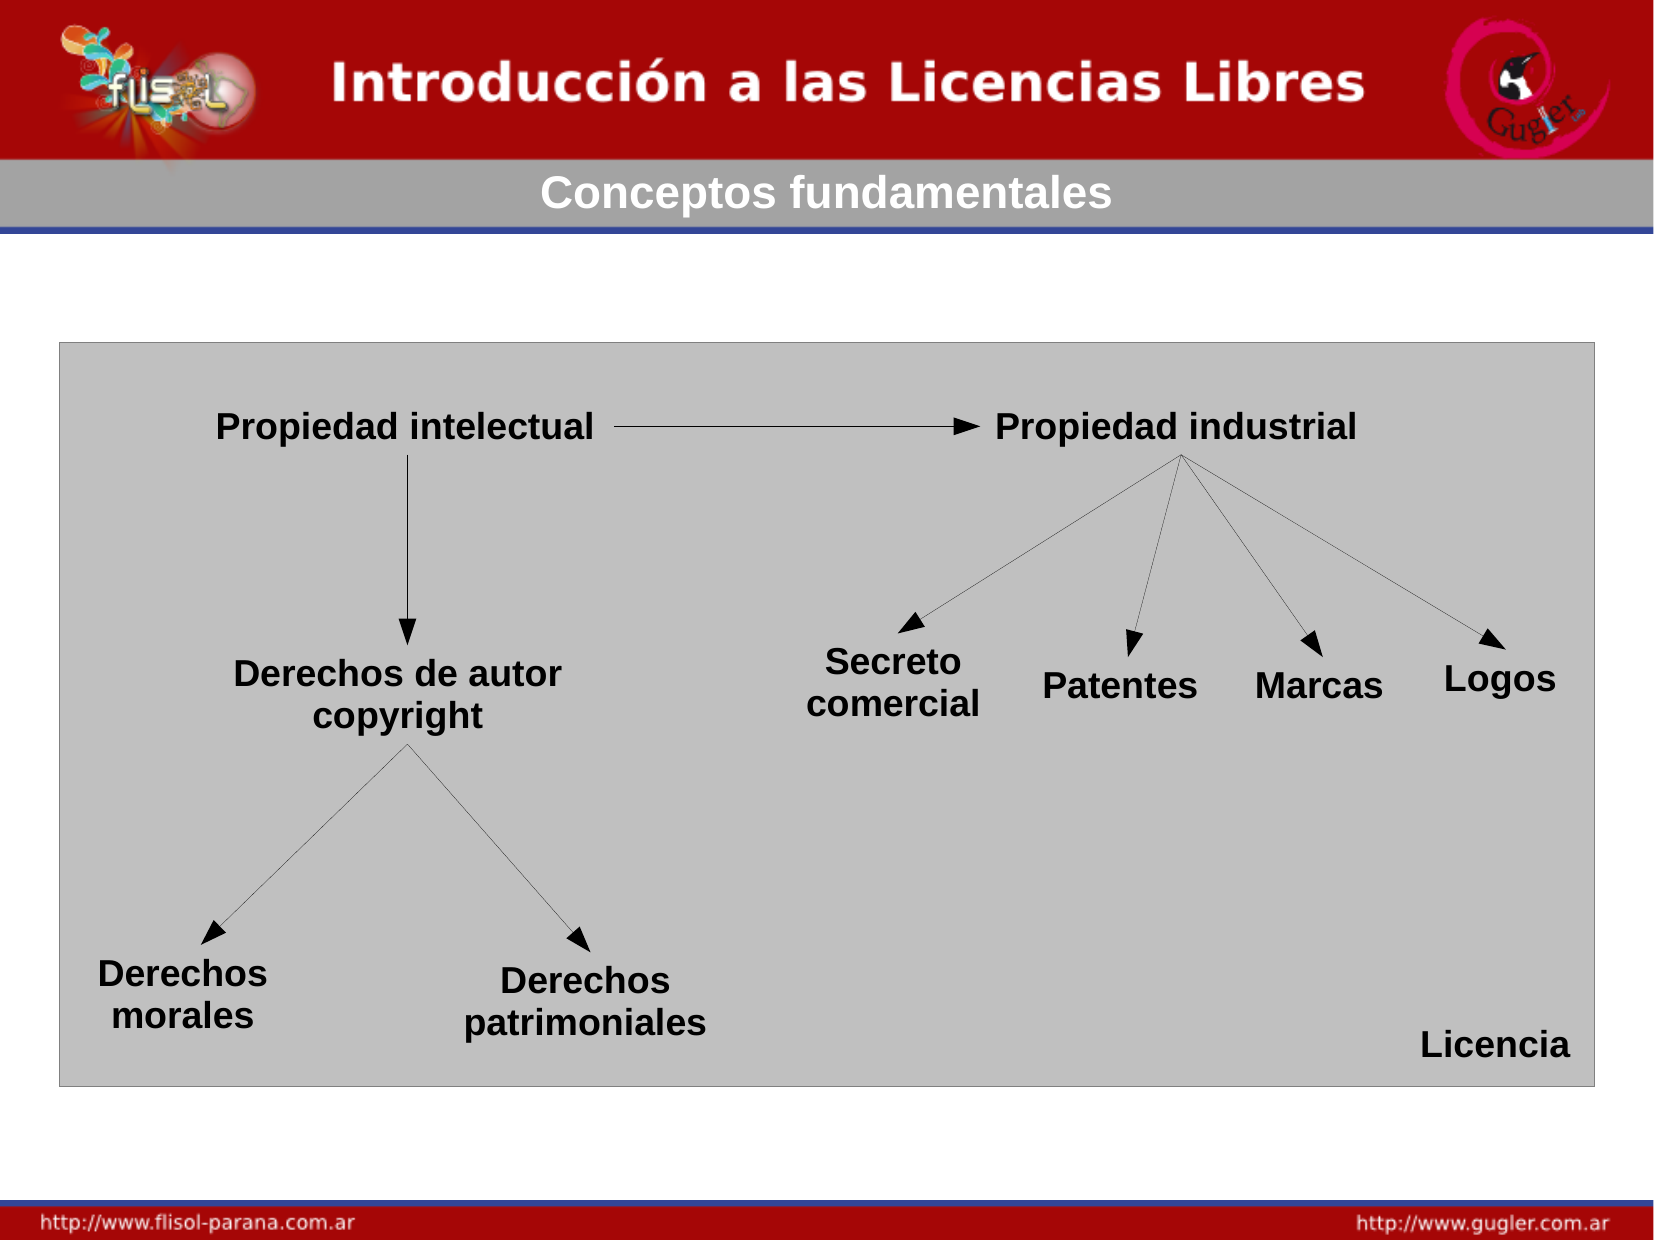

Conceptos fundamentales
Propiedad intelectual
Propiedad industrial
Secreto comercial
Derechos de autor
copyright
Logos
Patentes
Marcas
Derechos morales
Derechos patrimoniales
Licencia